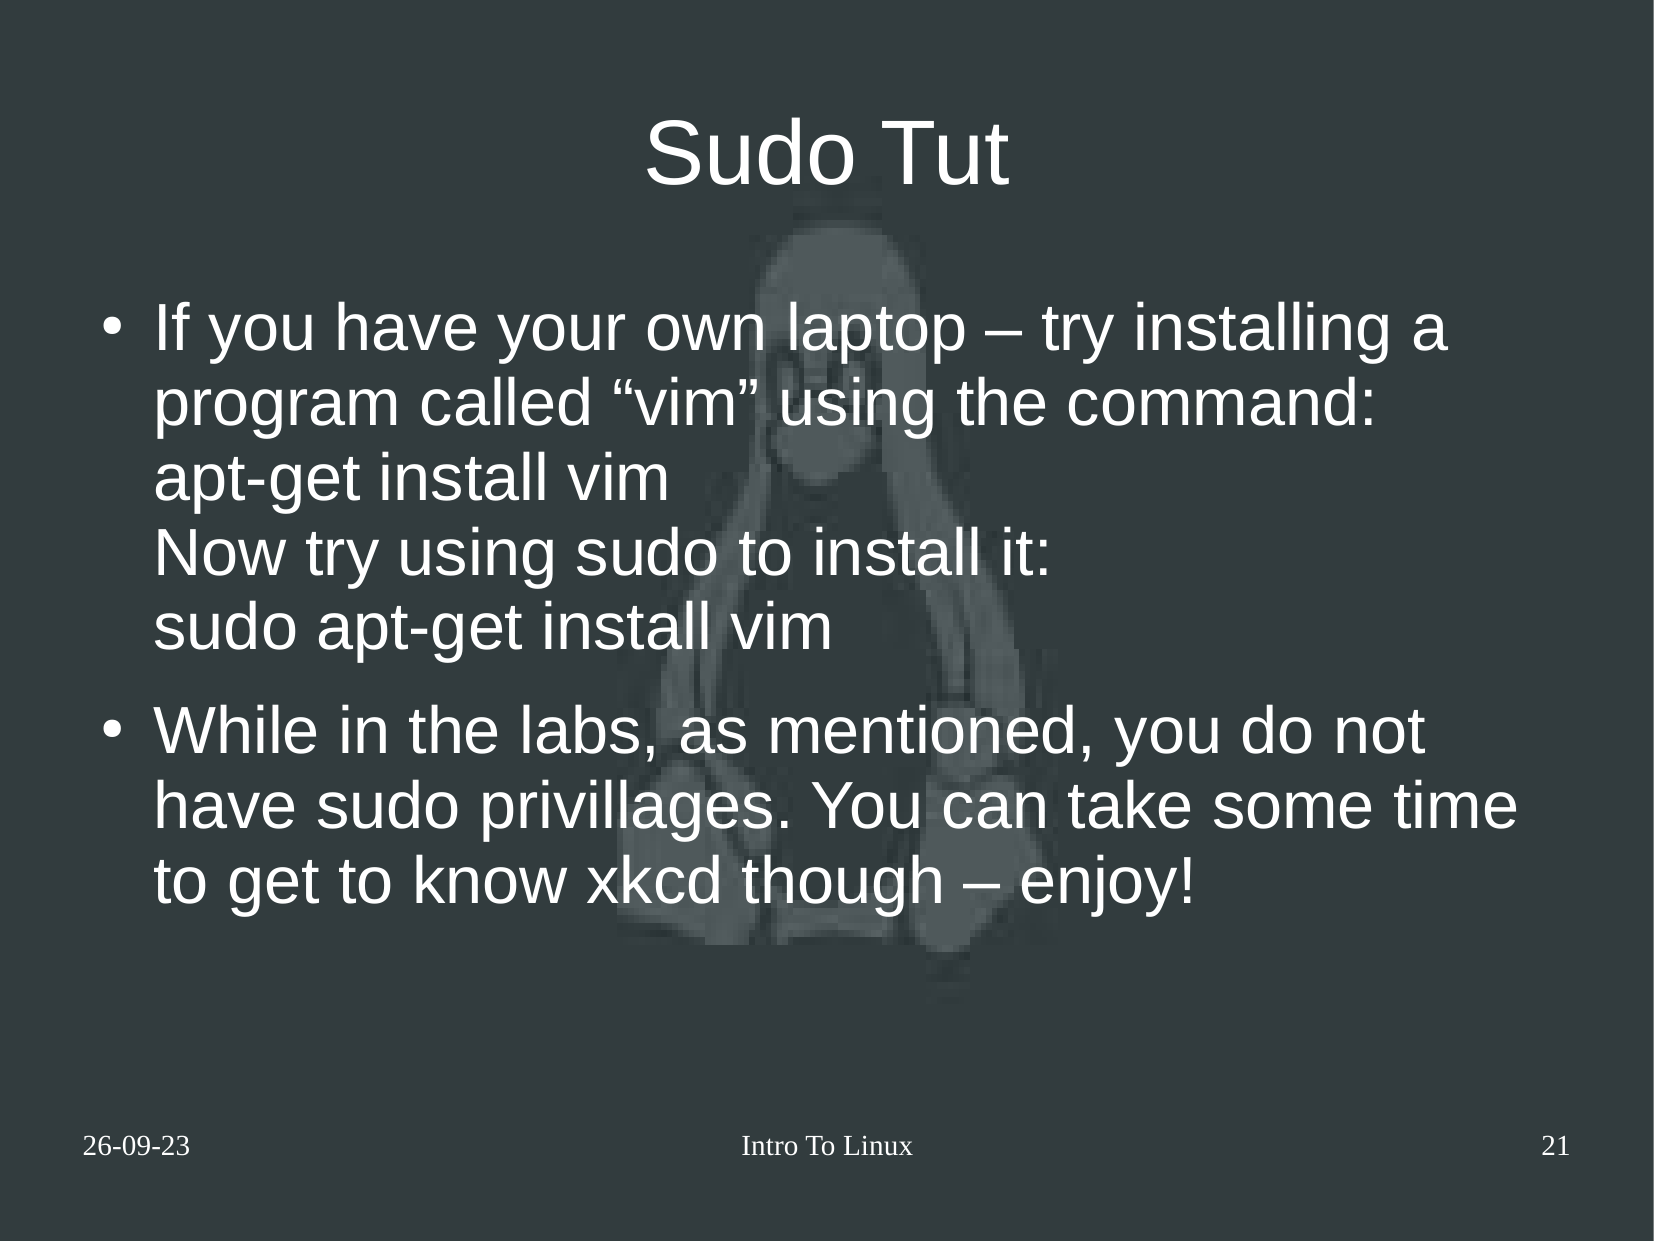

# Sudo Tut
If you have your own laptop – try installing a program called “vim” using the command:
apt-get install vim
Now try using sudo to install it:
sudo apt-get install vim
While in the labs, as mentioned, you do not have sudo privillages. You can take some time to get to know xkcd though – enjoy!
Intro To Linux
21